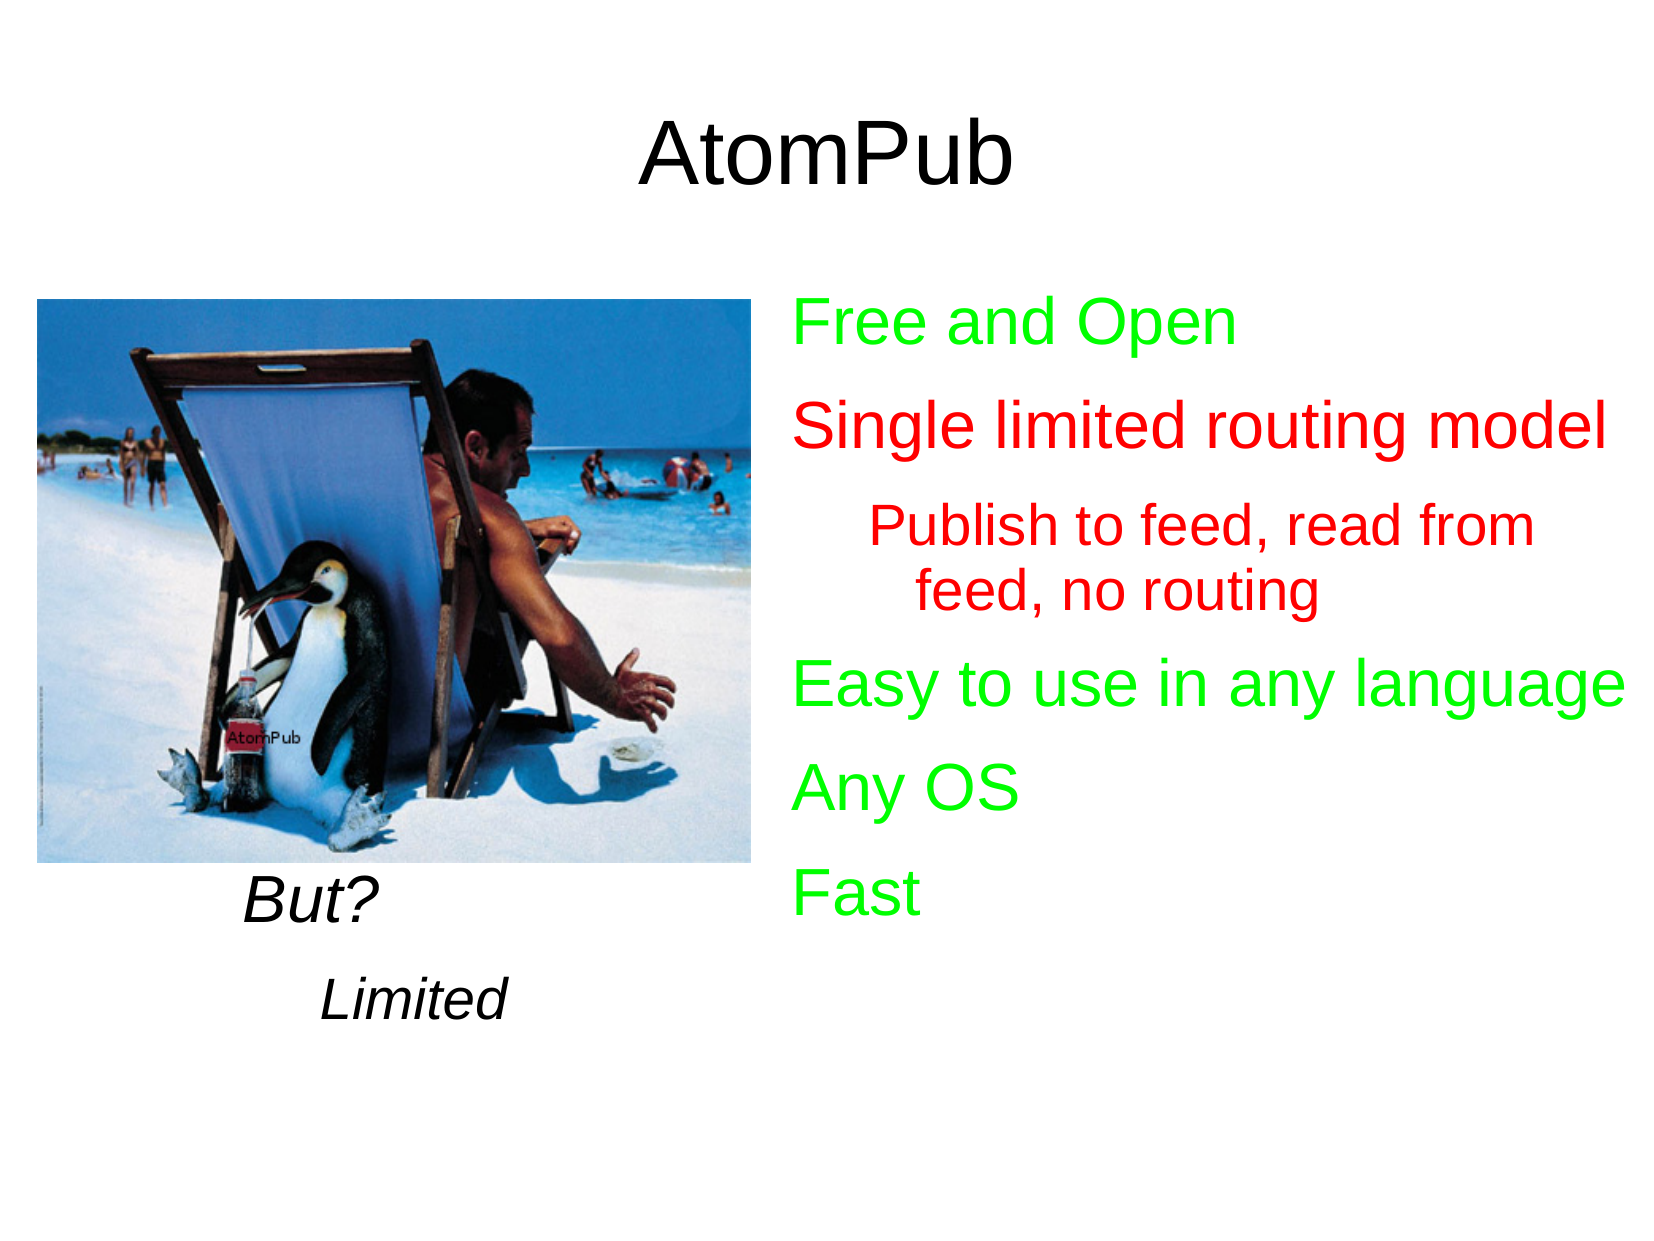

# AtomPub
Free and Open
Single limited routing model
Publish to feed, read from feed, no routing
Easy to use in any language
Any OS
Fast
But?
Limited